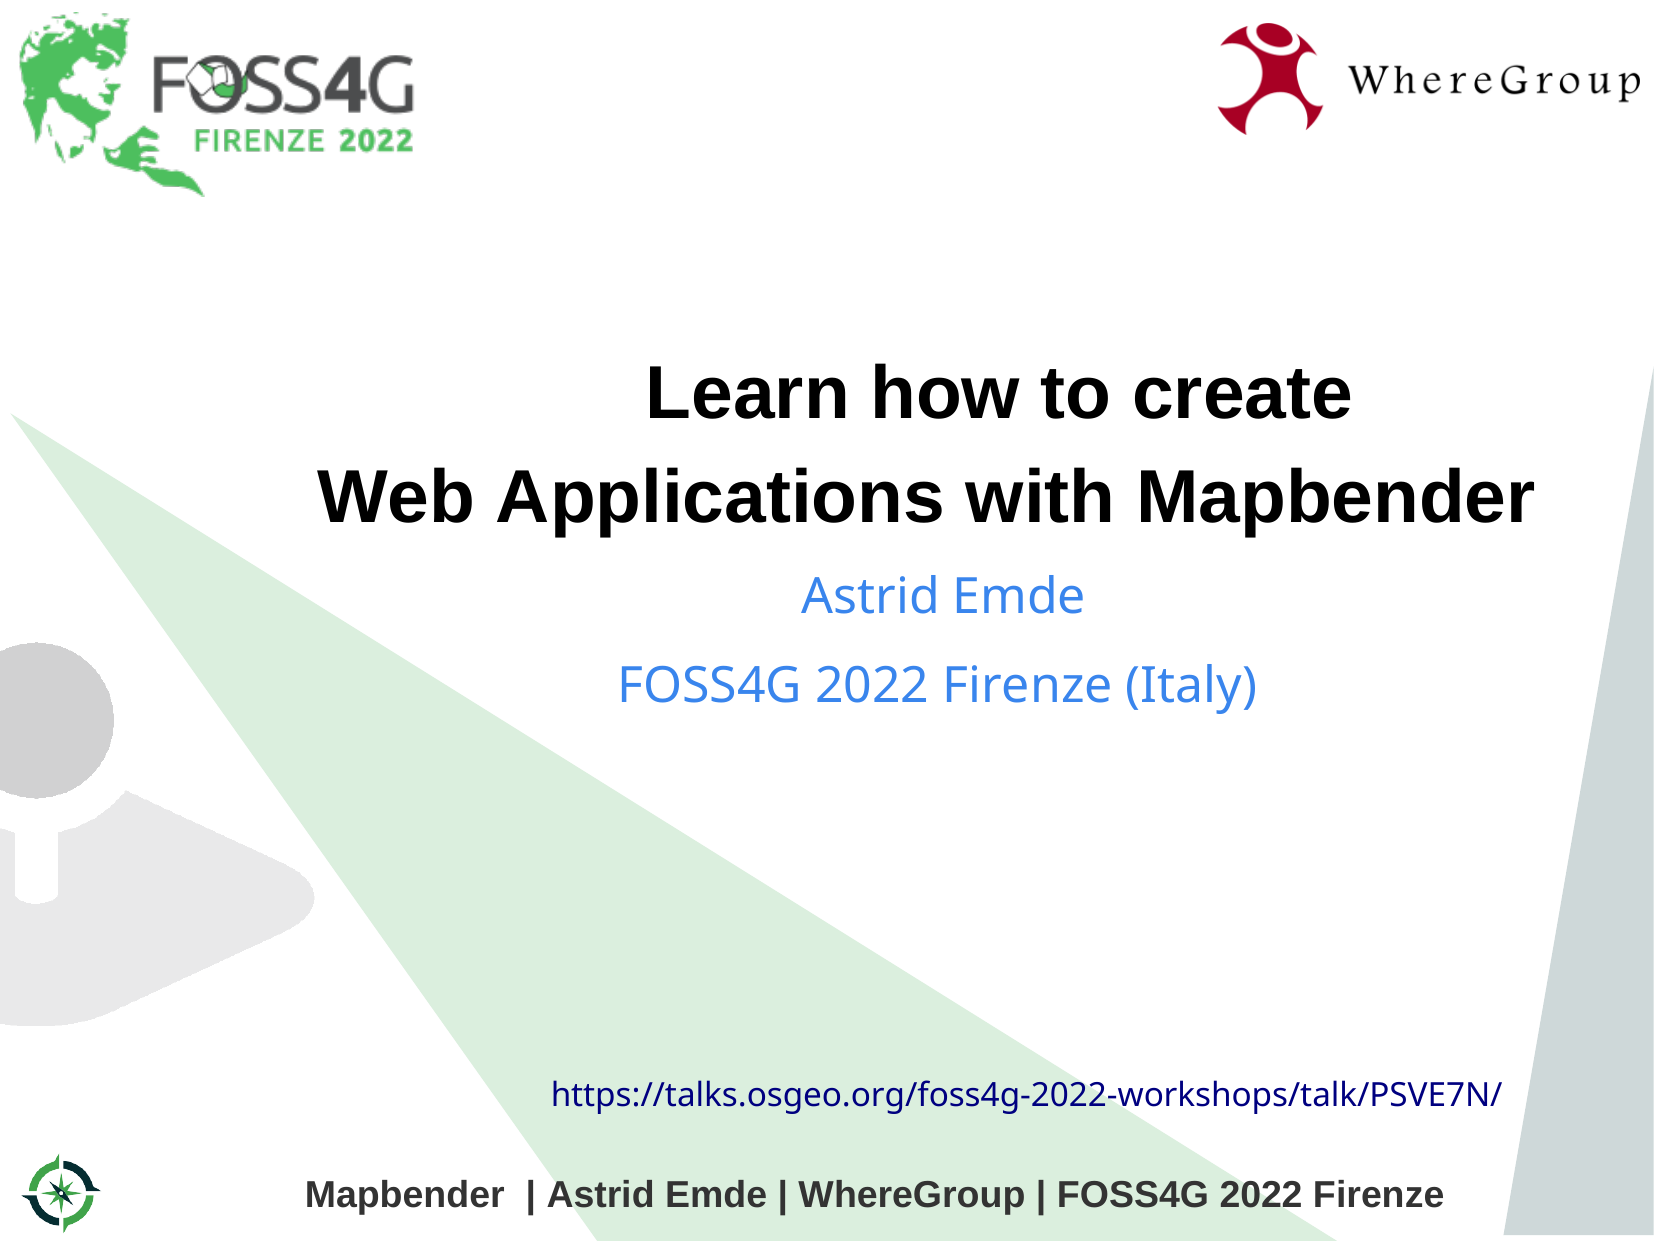

Learn how to create
Web Applications with Mapbender
 Astrid Emde
FOSS4G 2022 Firenze (Italy)
https://talks.osgeo.org/foss4g-2022-workshops/talk/PSVE7N/